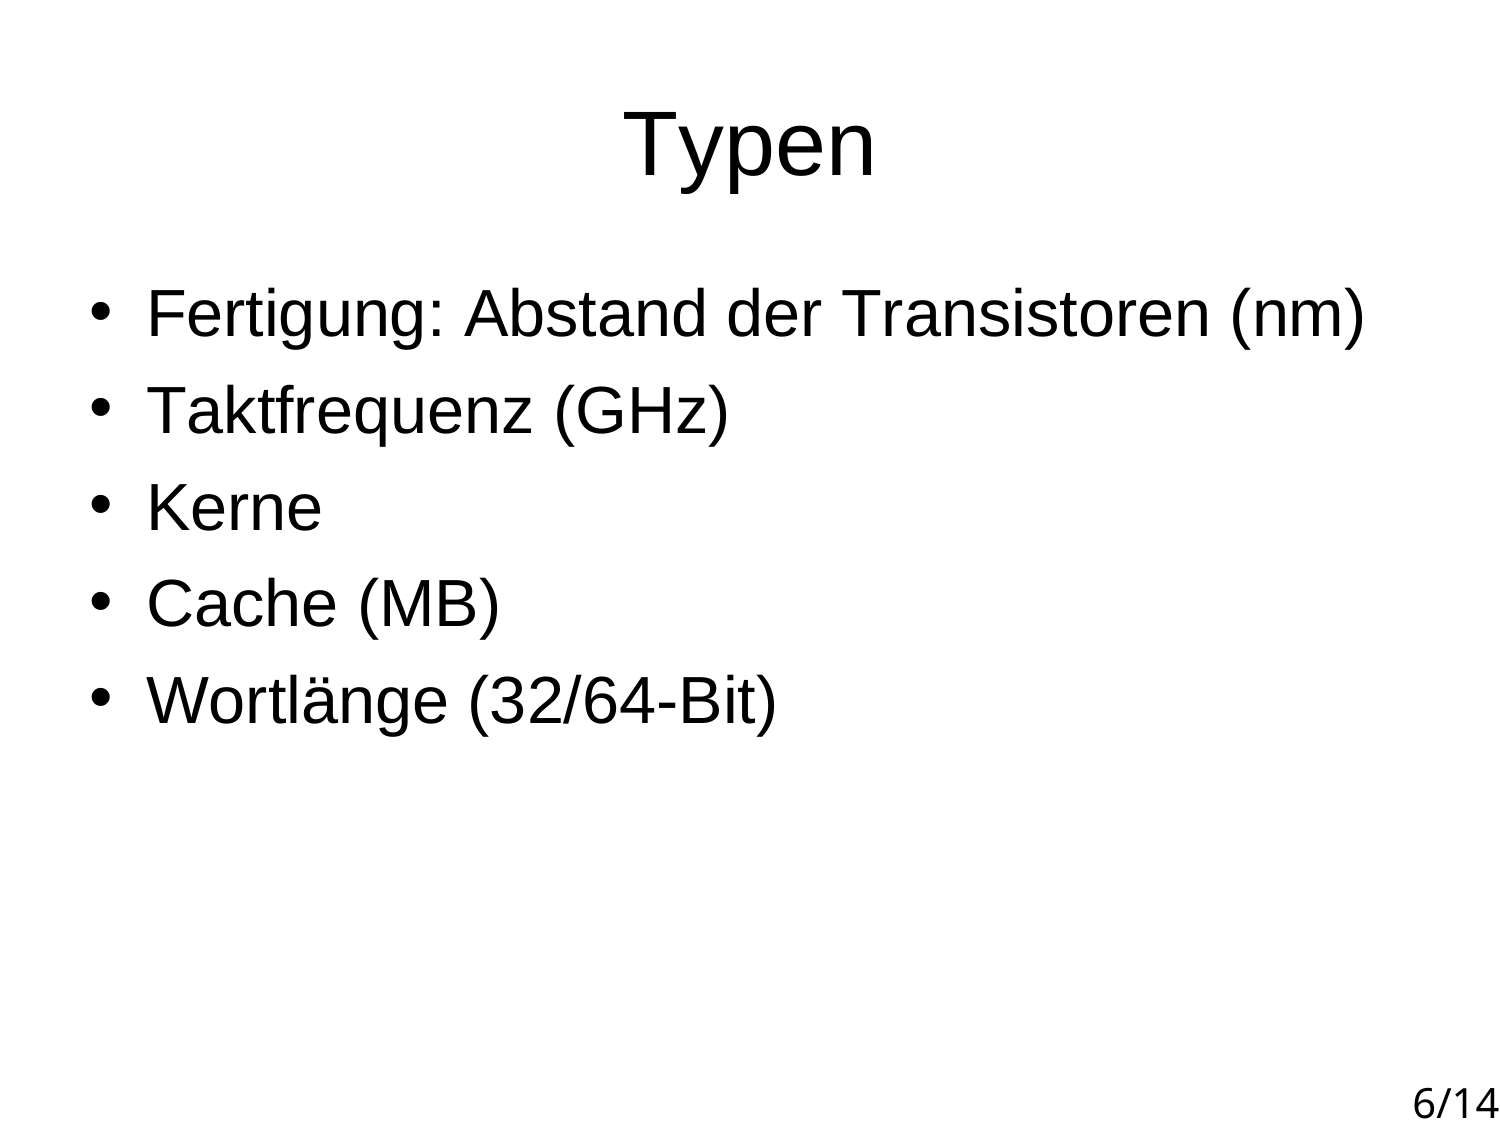

# Typen
Fertigung: Abstand der Transistoren (nm)
Taktfrequenz (GHz)
Kerne
Cache (MB)
Wortlänge (32/64-Bit)
6